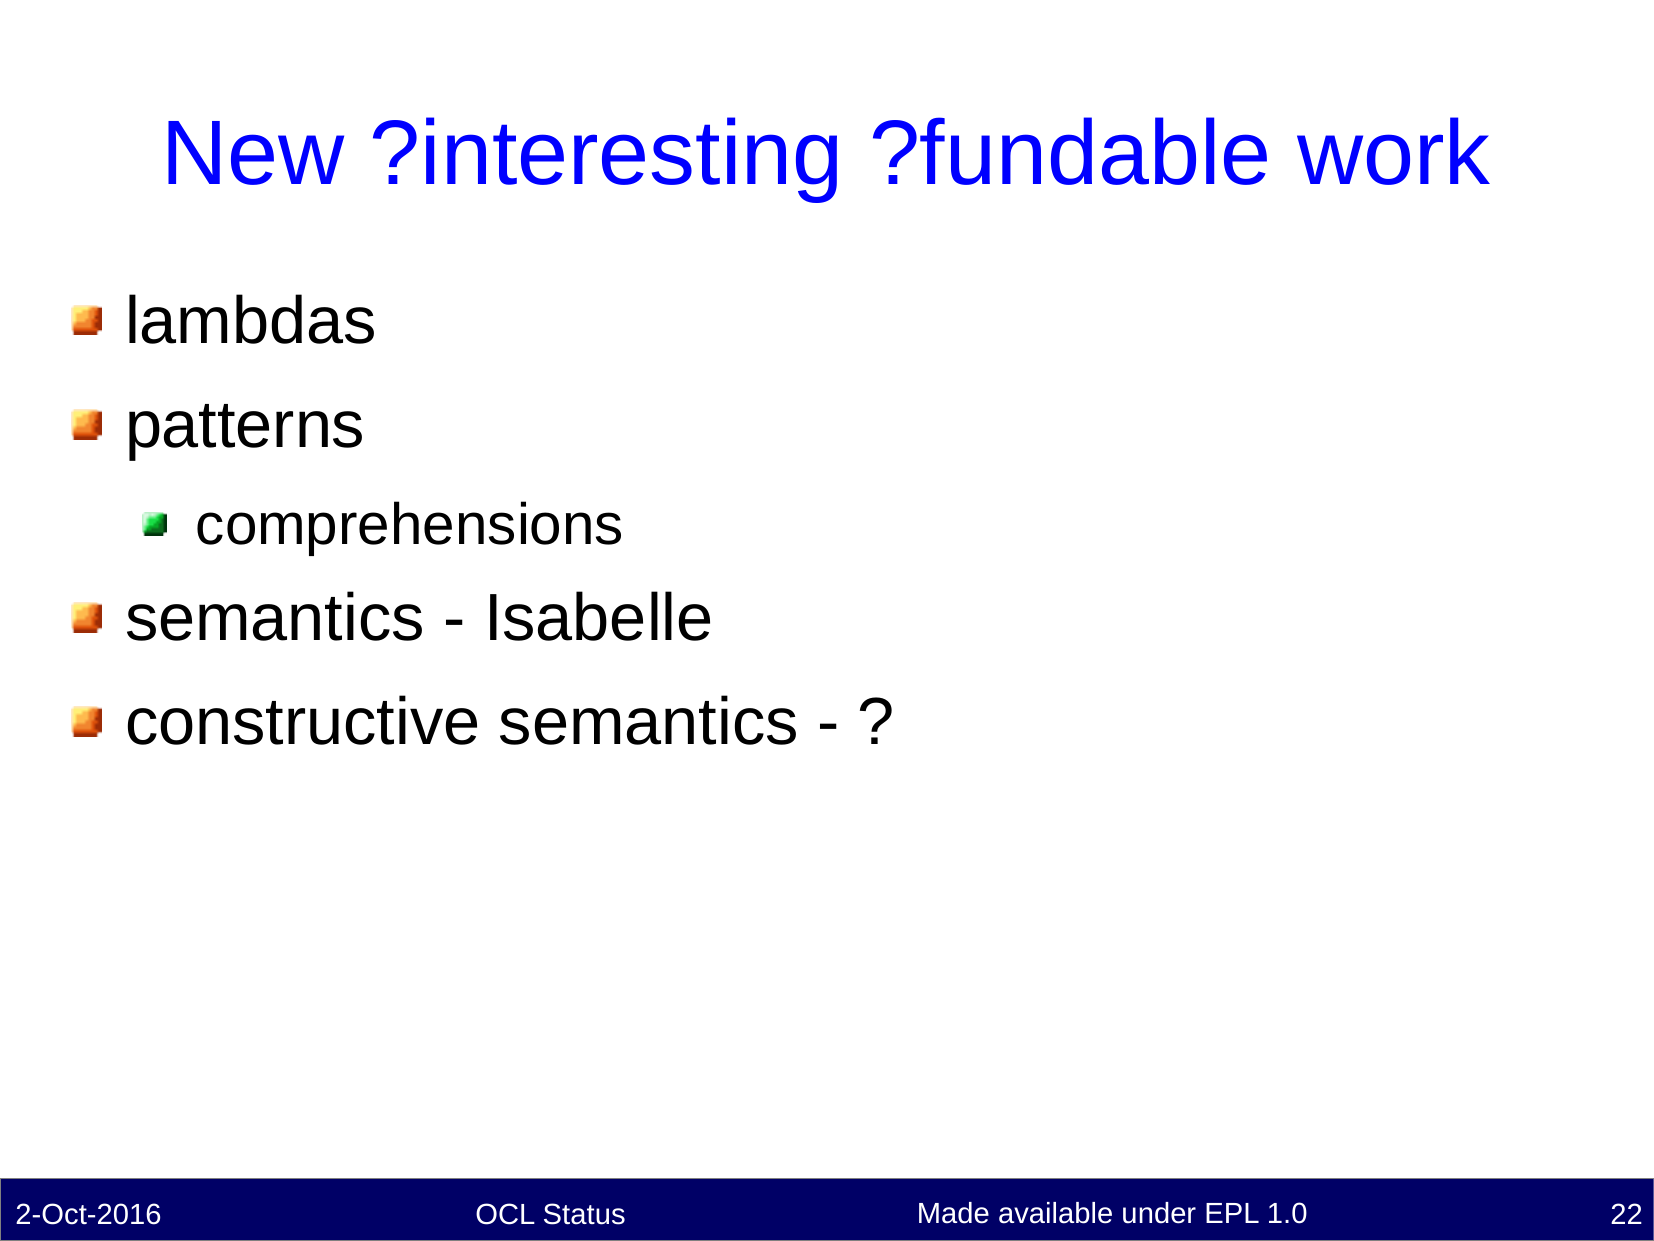

# New ?interesting ?fundable work
lambdas
patterns
comprehensions
semantics - Isabelle
constructive semantics - ?
2-Oct-2016
OCL Status
22